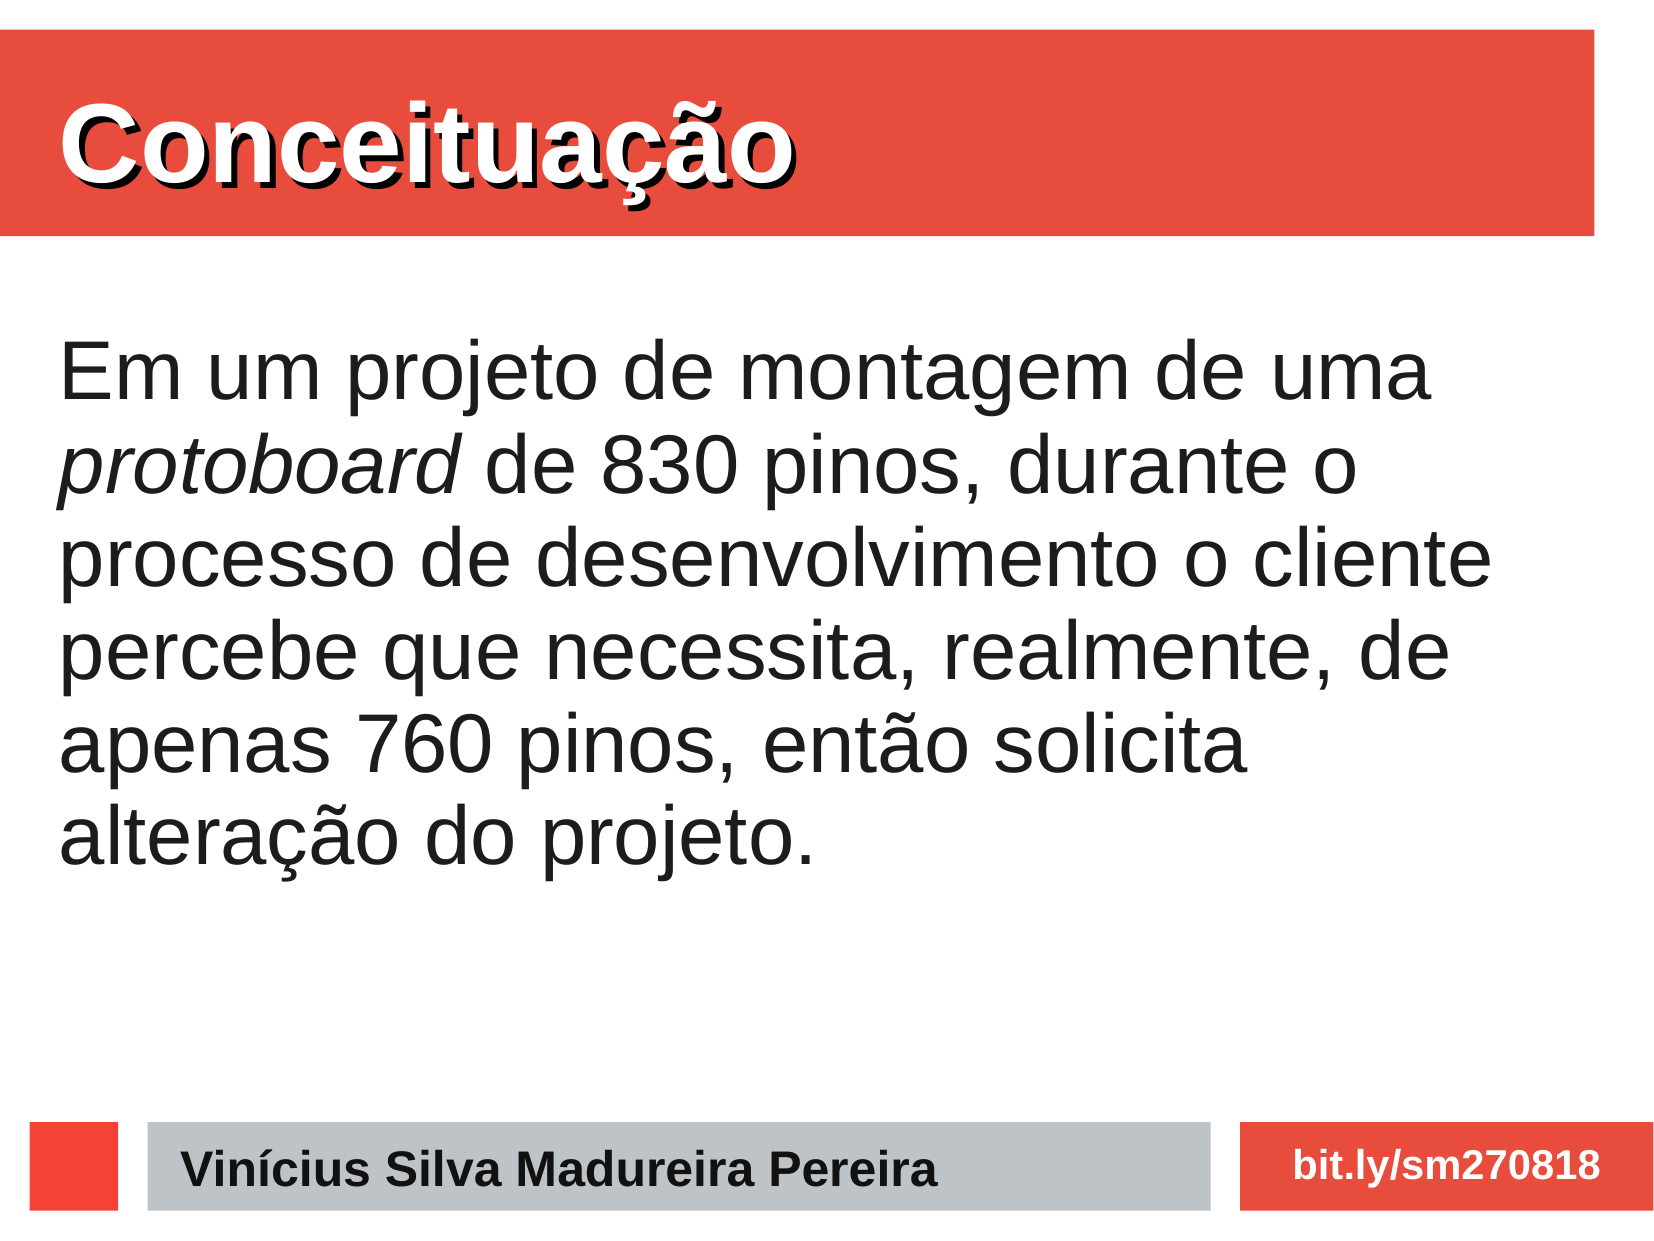

# Conceituação
Em um projeto de montagem de uma protoboard de 830 pinos, durante o processo de desenvolvimento o cliente percebe que necessita, realmente, de apenas 760 pinos, então solicita alteração do projeto.
Vinícius Silva Madureira Pereira
bit.ly/sm270818